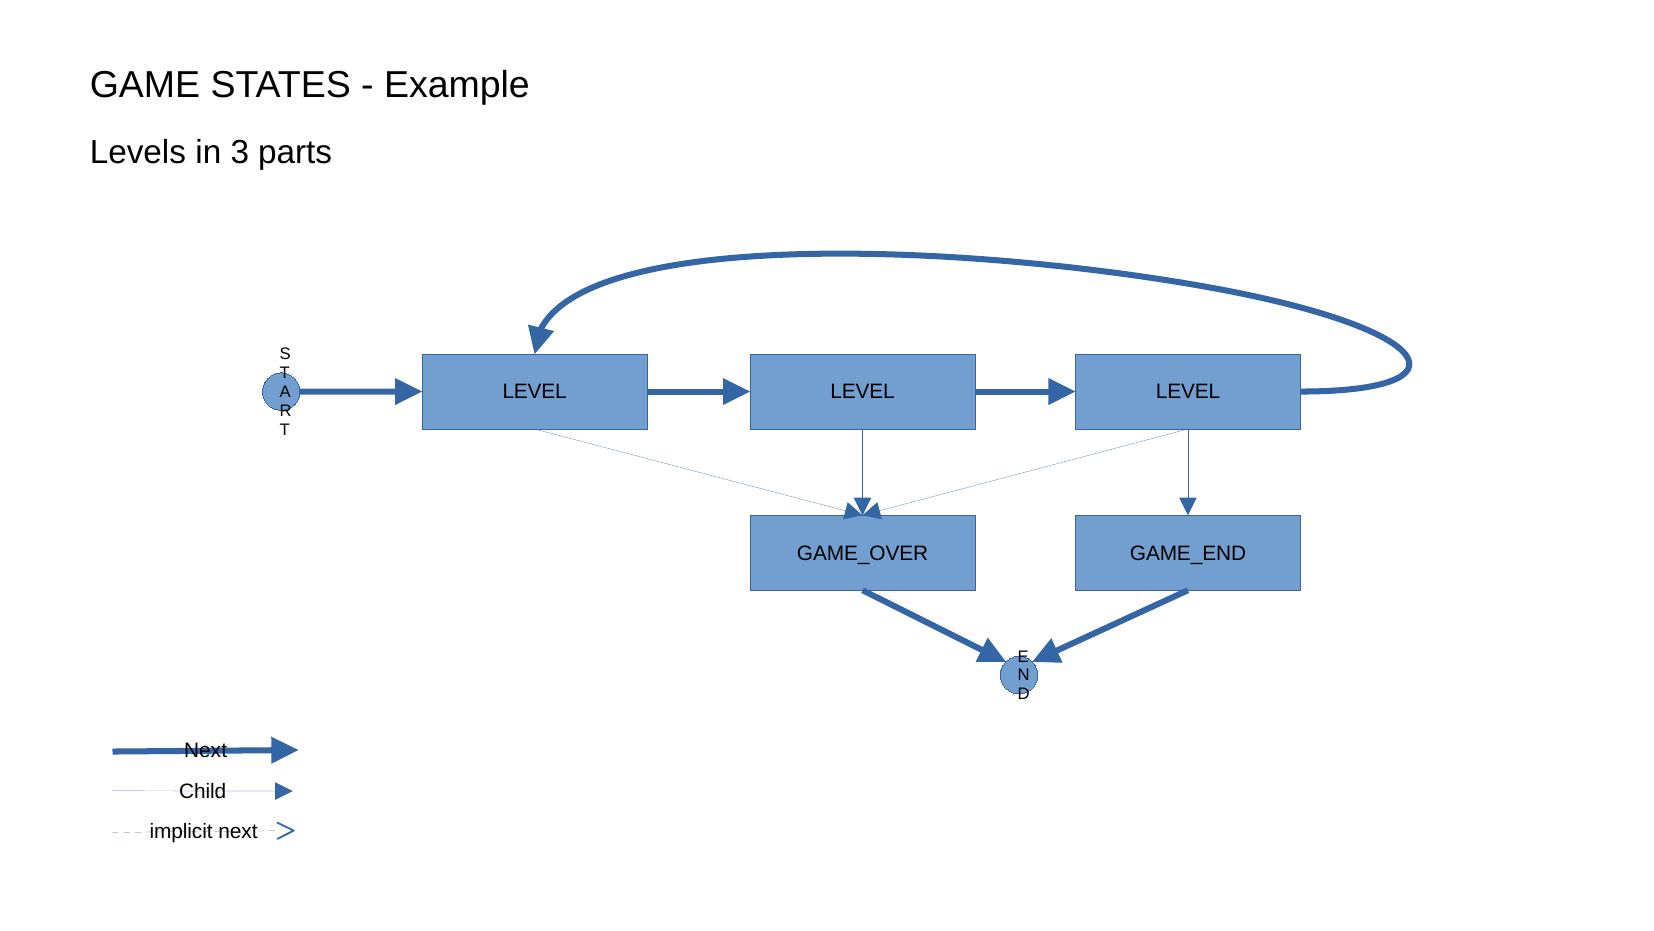

GAME STATES - Example
Levels in 3 parts
LEVEL
LEVEL
LEVEL
START
GAME_OVER
GAME_END
END